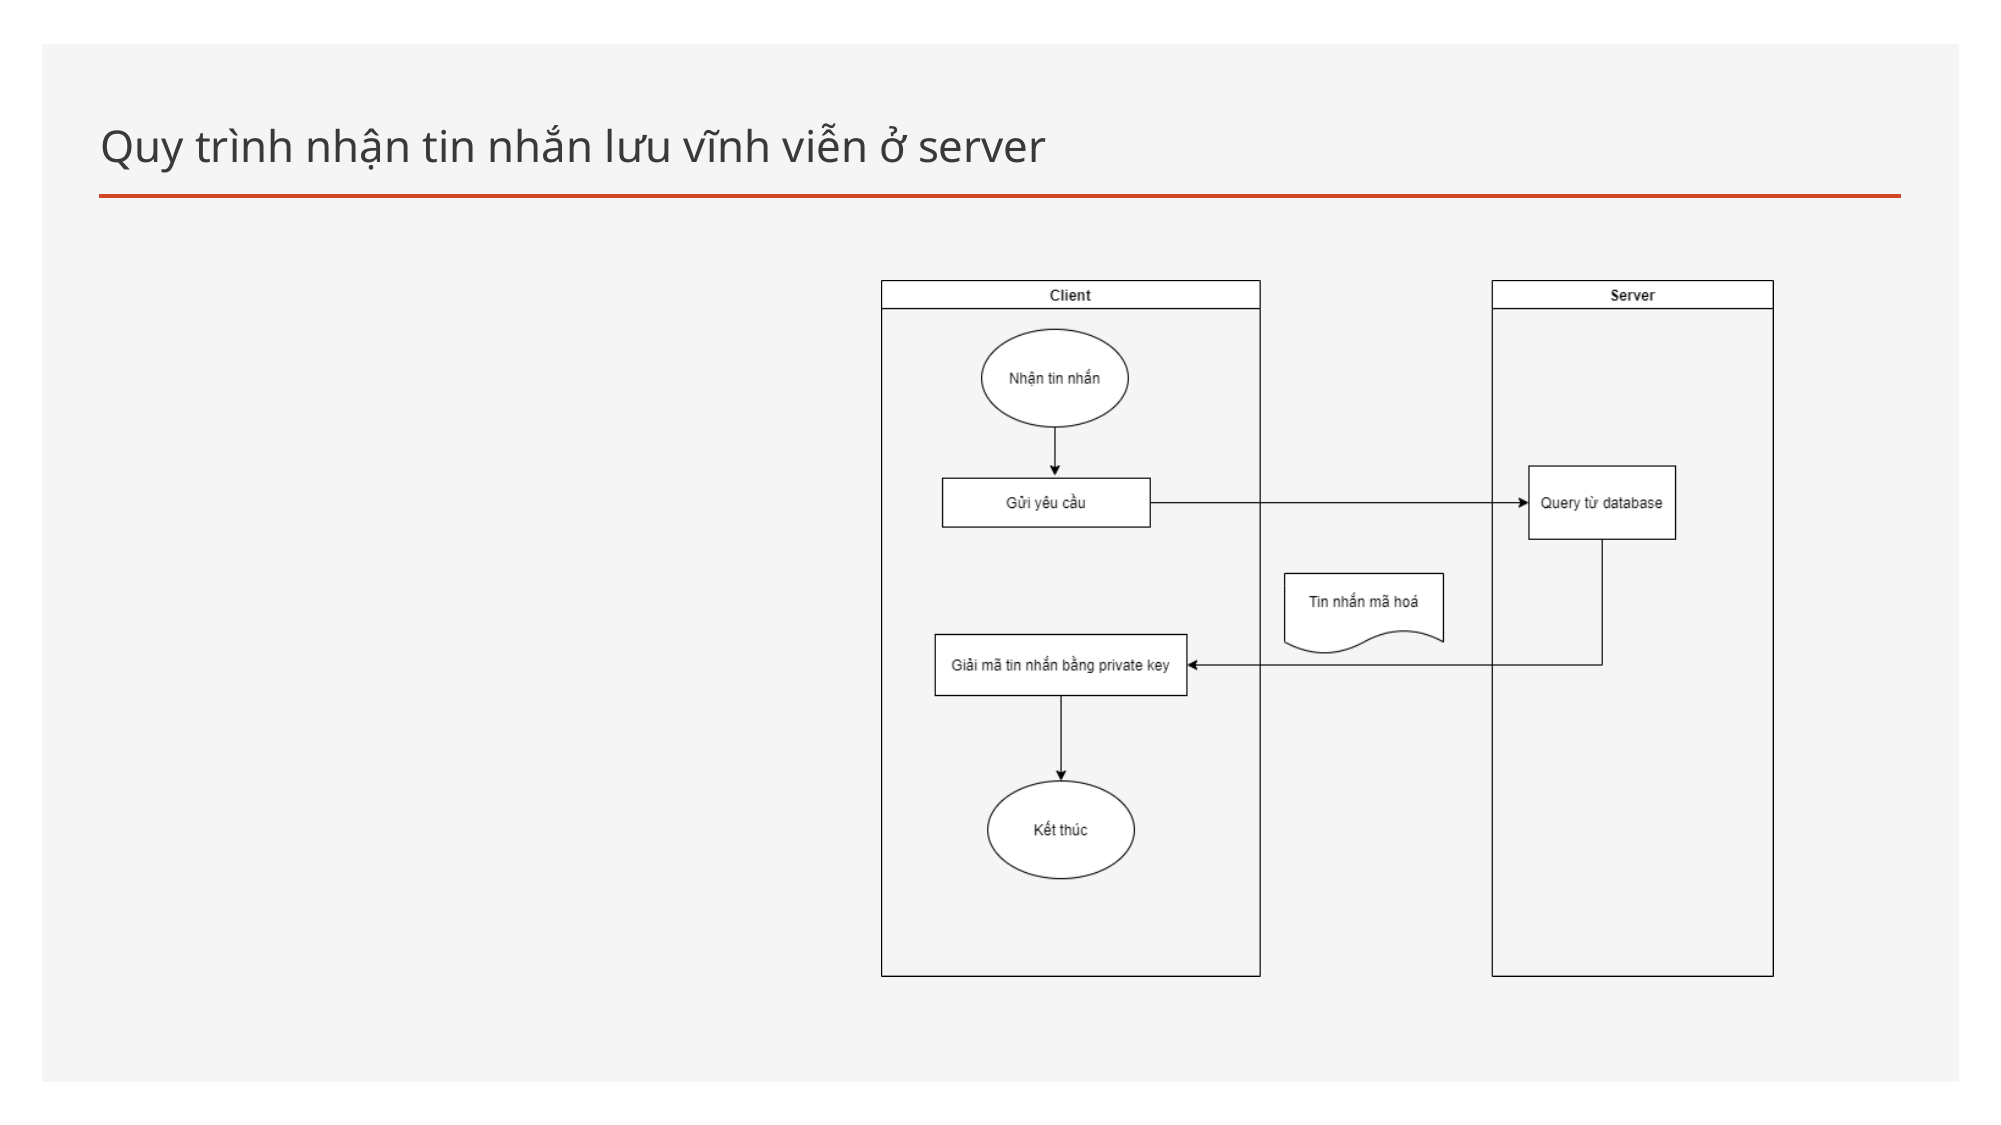

# Quy trình nhận tin nhắn lưu vĩnh viễn ở server